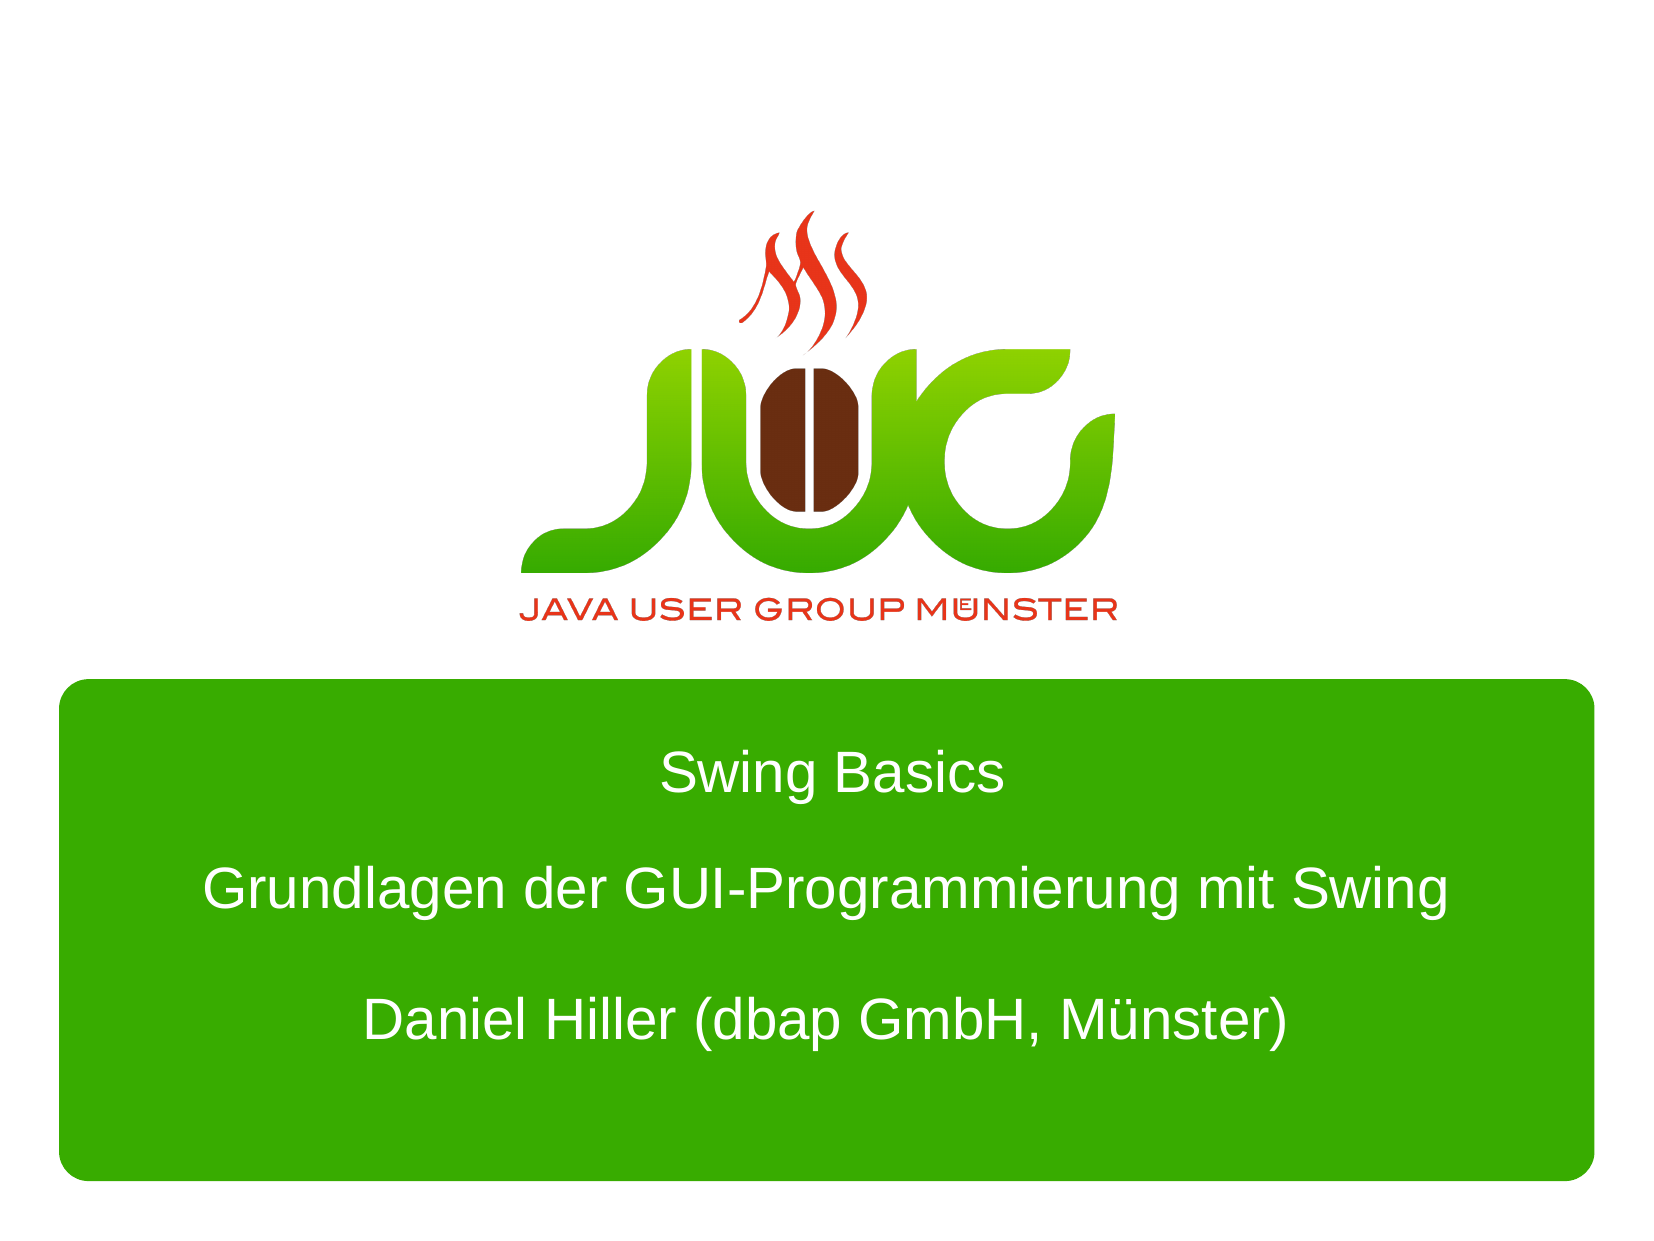

# Swing Basics
Grundlagen der GUI-Programmierung mit Swing
Daniel Hiller (dbap GmbH, Münster)
1